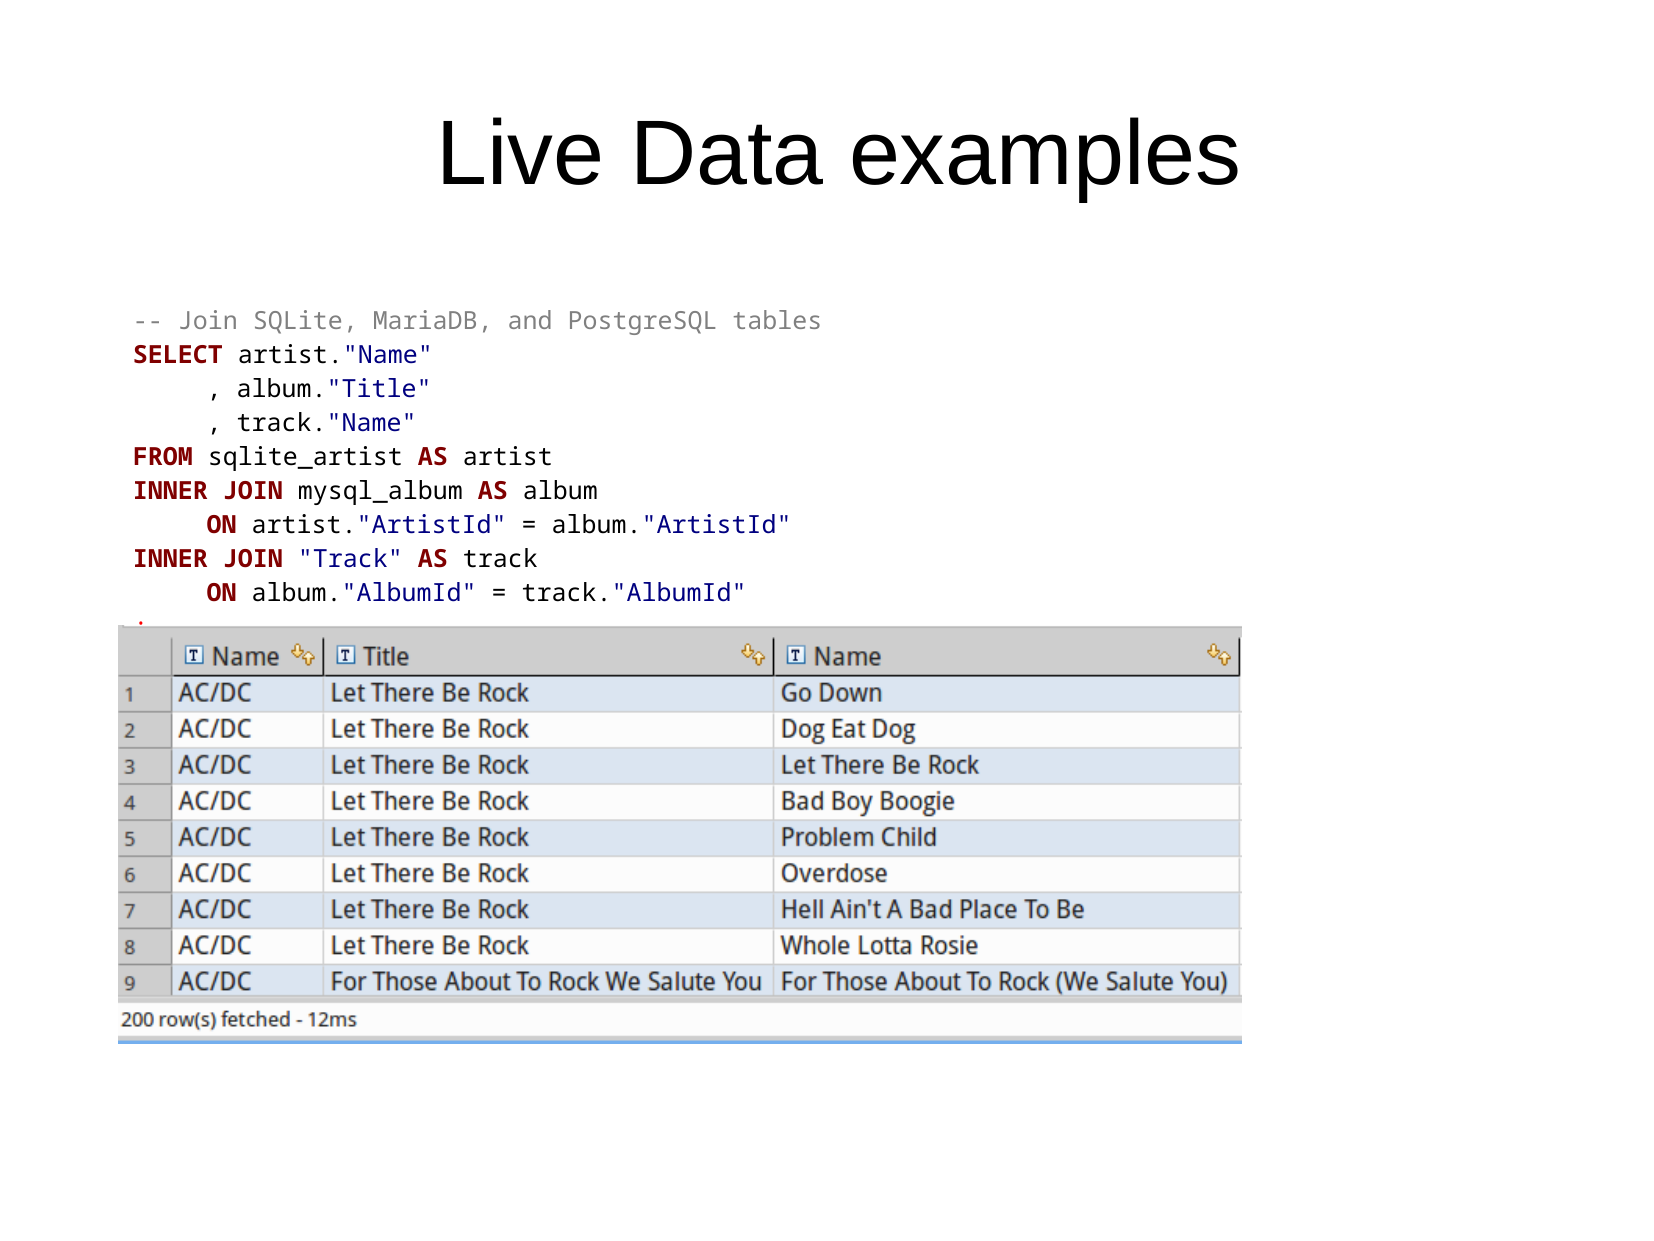

# Live Data examples
-- Join SQLite, MariaDB, and PostgreSQL tables
SELECT artist."Name"
	, album."Title"
	, track."Name"
FROM sqlite_artist AS artist
INNER JOIN mysql_album AS album
	ON artist."ArtistId" = album."ArtistId"
INNER JOIN "Track" AS track
	ON album."AlbumId" = track."AlbumId"
;